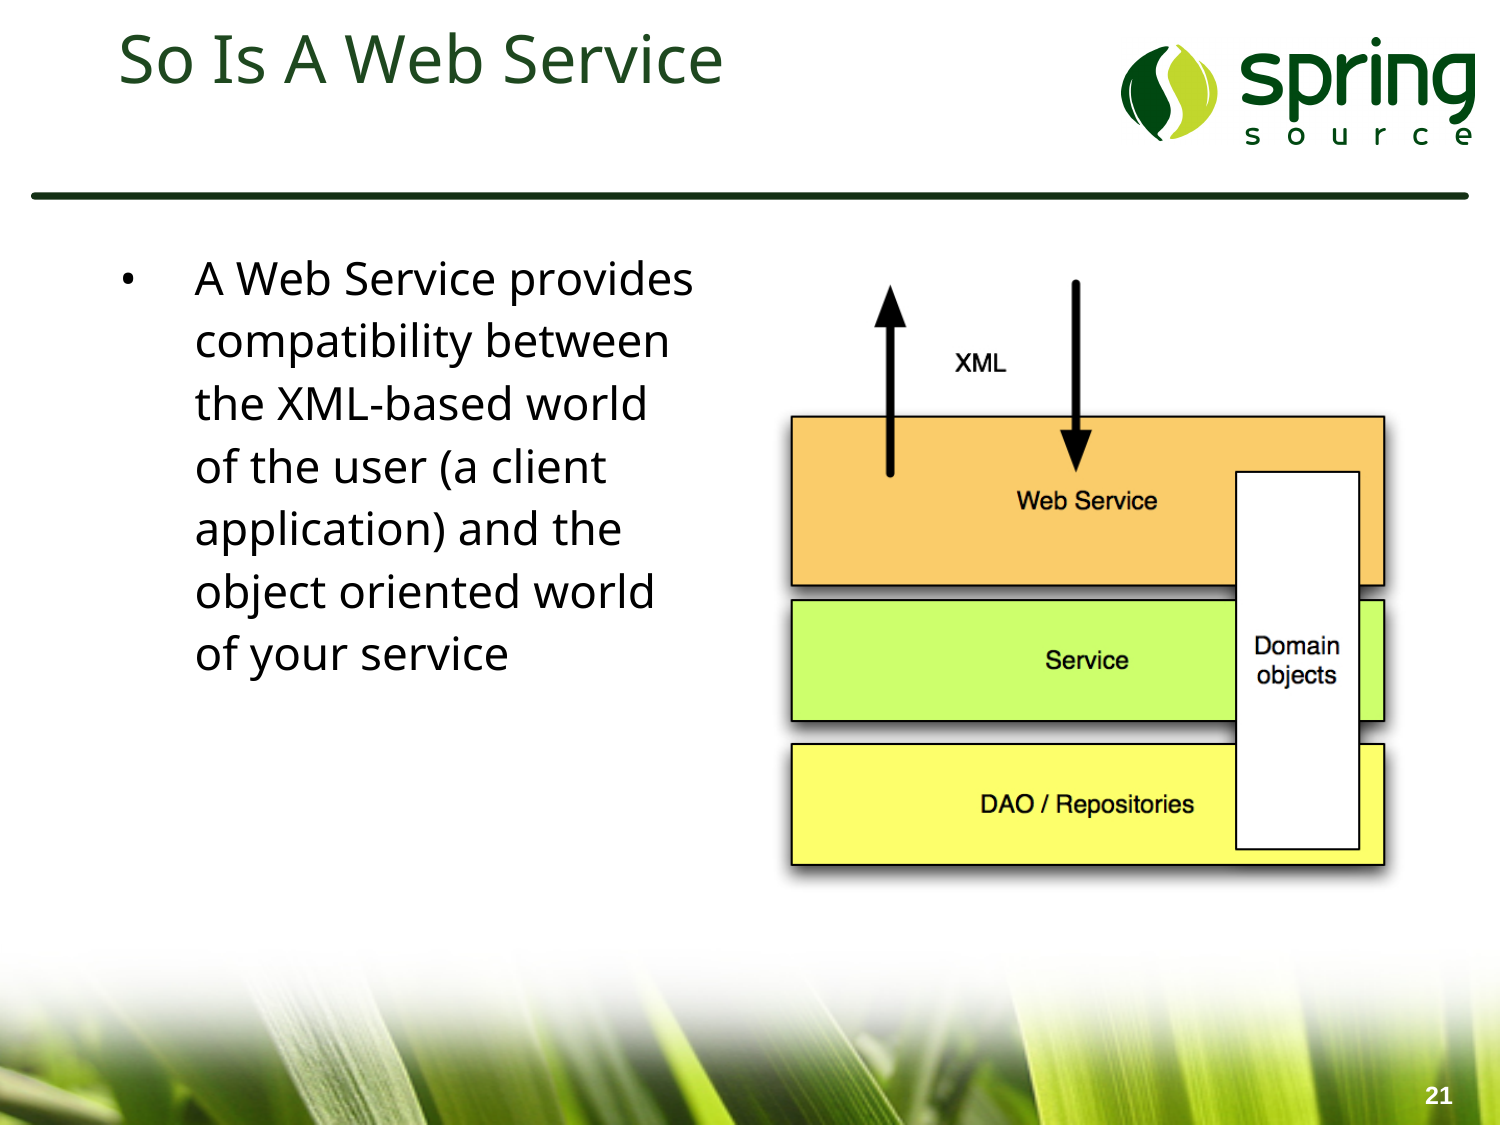

# So Is A Web Service
A Web Service provides compatibility between the XML-based world of the user (a client application) and the object oriented world of your service